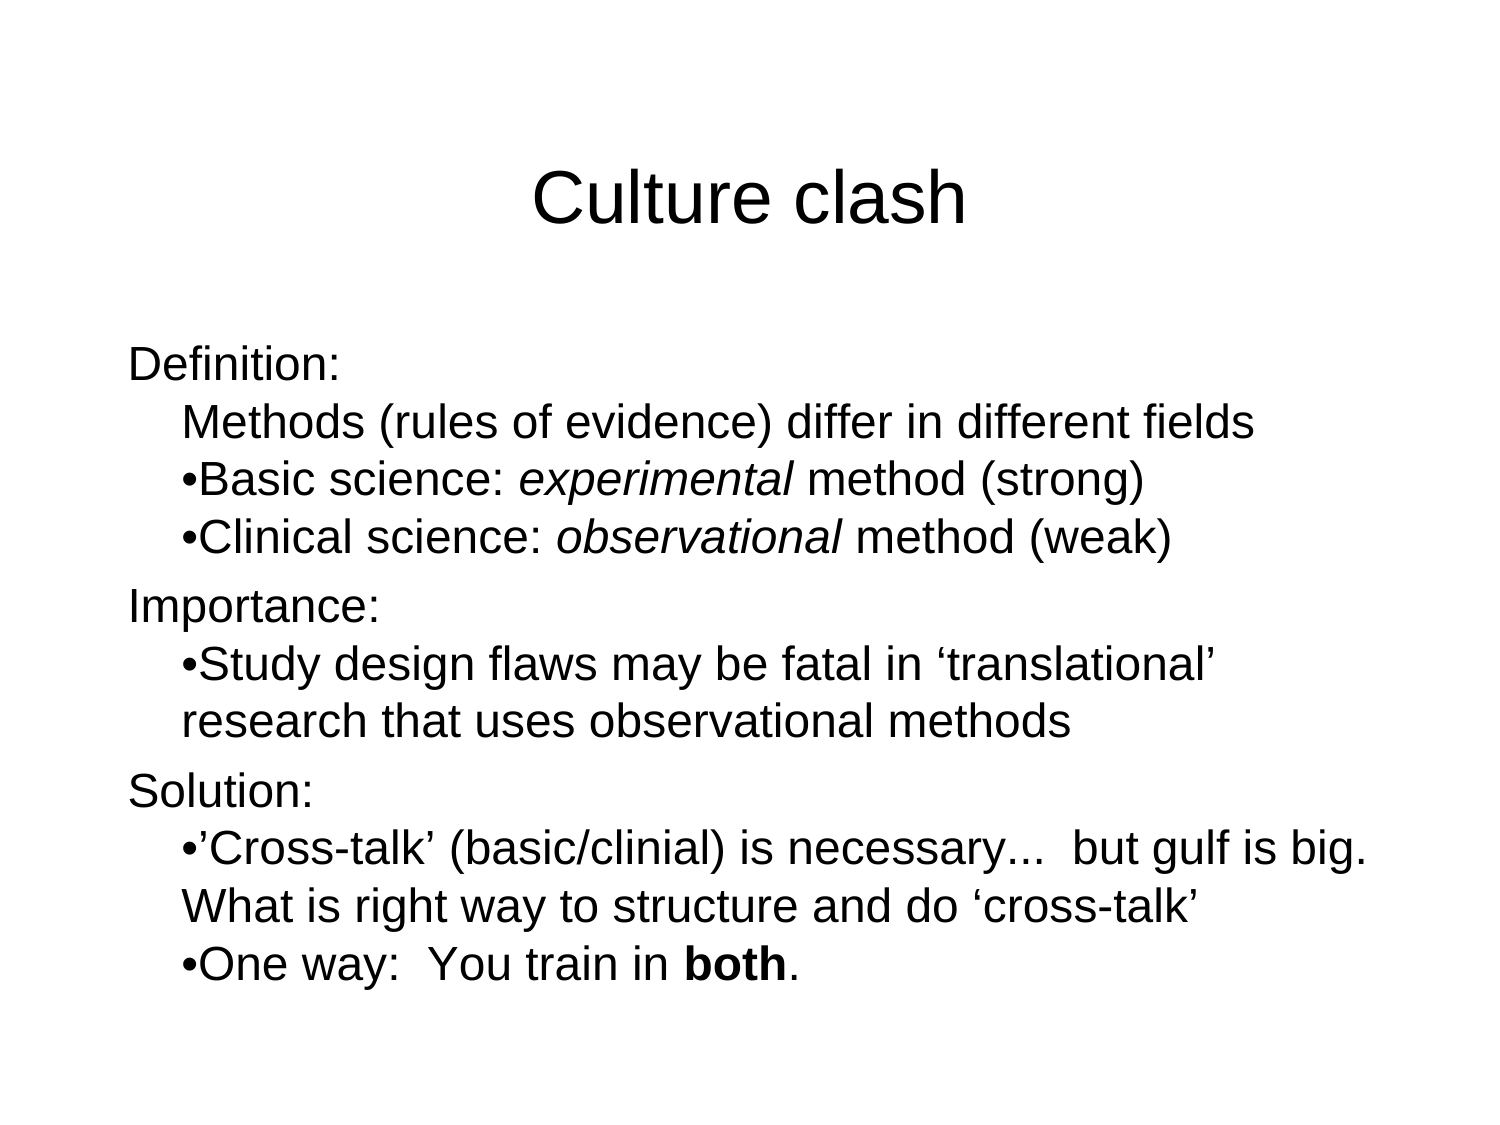

# Culture clash
Definition:
Methods (rules of evidence) differ in different fields
•Basic science: experimental method (strong)
•Clinical science: observational method (weak)
Importance:
•Study design flaws may be fatal in ‘translational’
research that uses observational methods
Solution:
•’Cross-talk’ (basic/clinial) is necessary... but gulf is big. What is right way to structure and do ‘cross-talk’
•One way: You train in both.